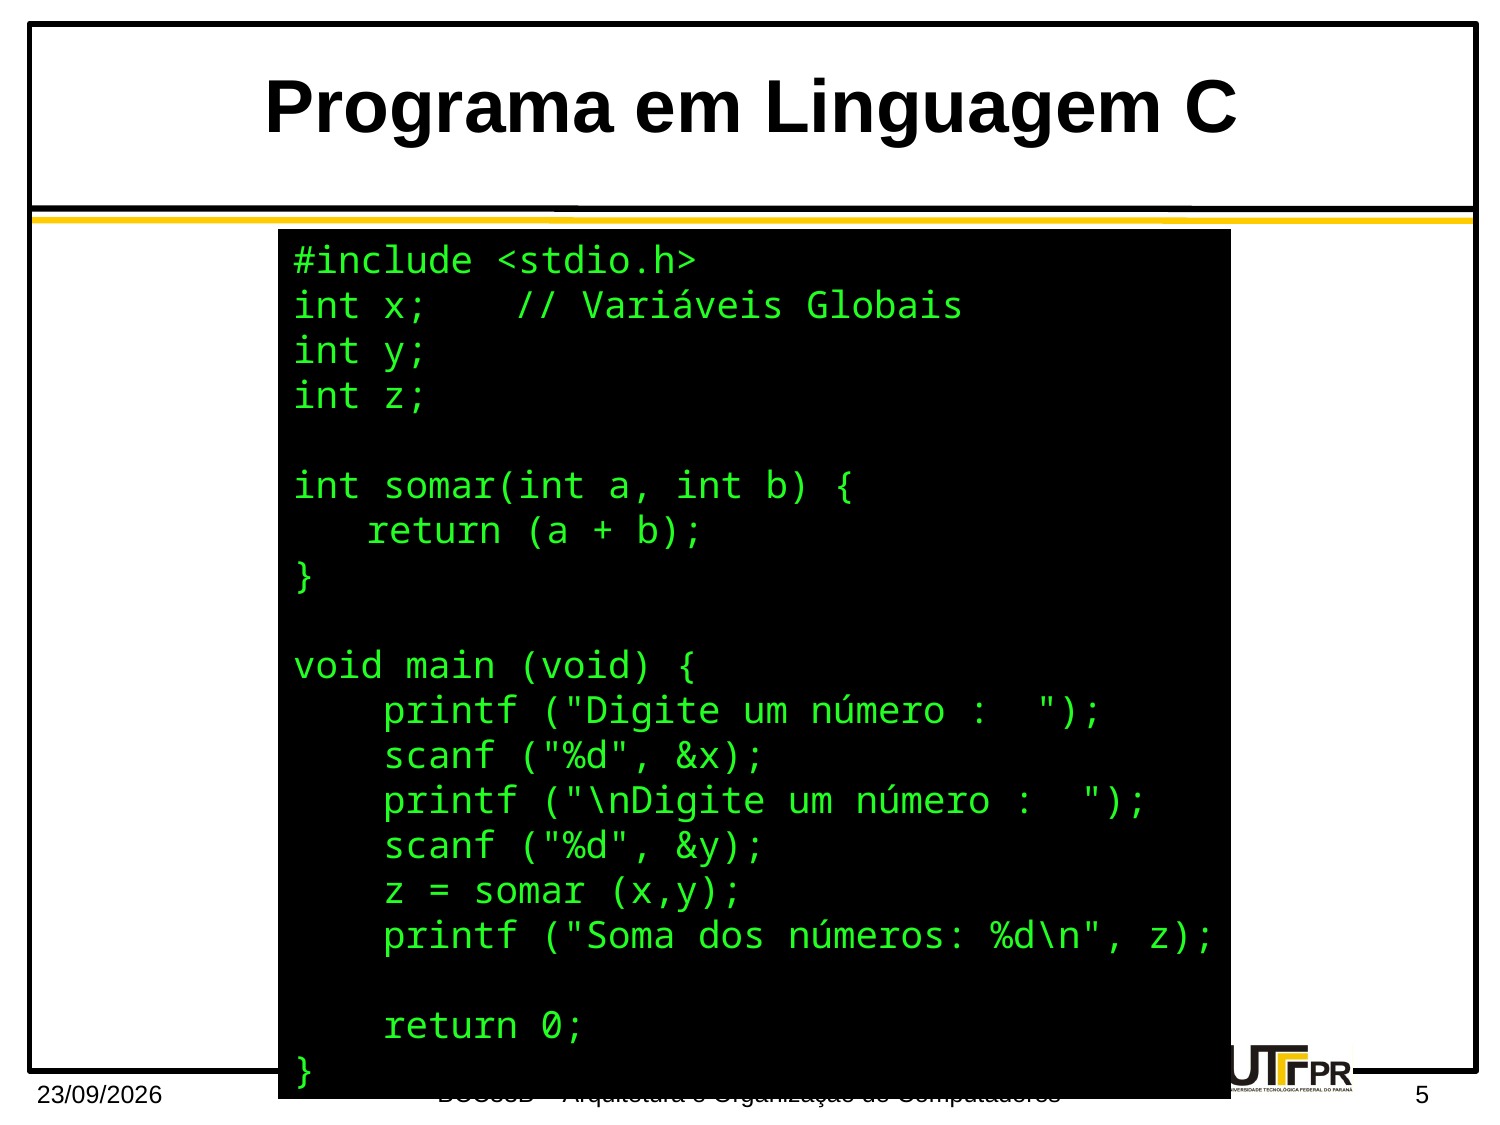

# Programa em Linguagem C
#include <stdio.h>
int x;		// Variáveis Globais
int y;
int z;
int somar(int a, int b) {
 	return (a + b);
}
void main (void) {
 printf ("Digite um número : ");
 scanf ("%d", &x);
 printf ("\nDigite um número : ");
 scanf ("%d", &y);
 z = somar (x,y);
 printf ("Soma dos números: %d\n", z);
 return 0;
}